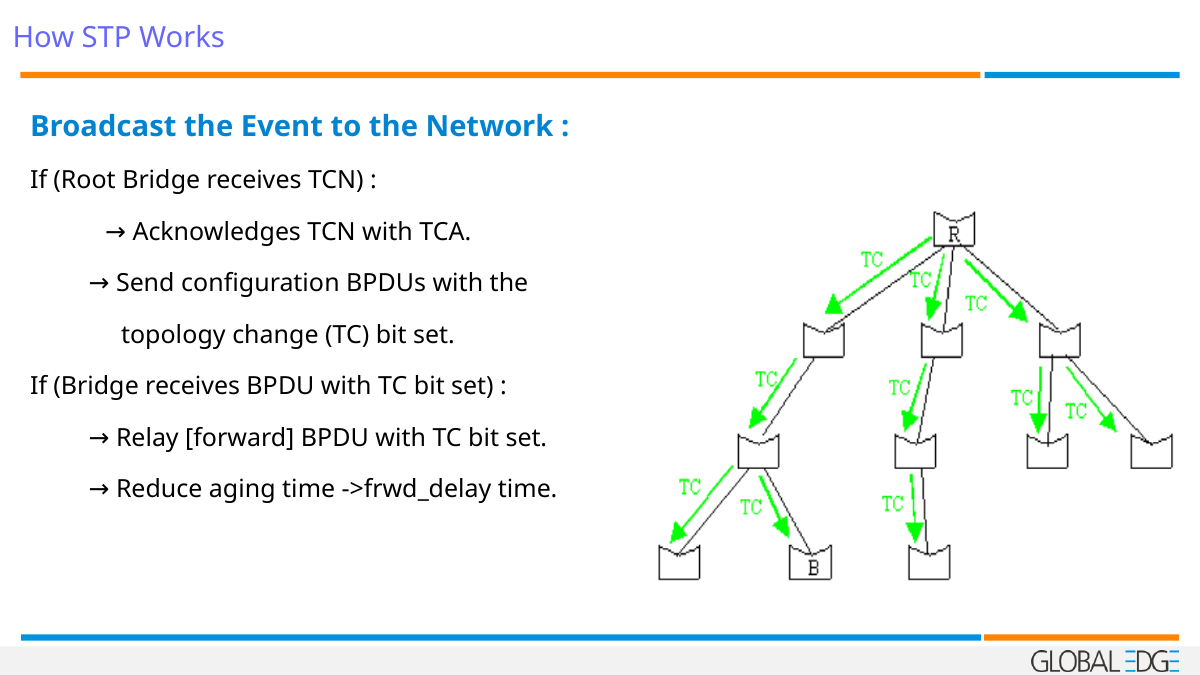

# How STP Works
Broadcast the Event to the Network :
If (Root Bridge receives TCN) :
 	→ Acknowledges TCN with TCA.
 → Send configuration BPDUs with the
 topology change (TC) bit set.
If (Bridge receives BPDU with TC bit set) :
 → Relay [forward] BPDU with TC bit set.
 → Reduce aging time ->frwd_delay time.